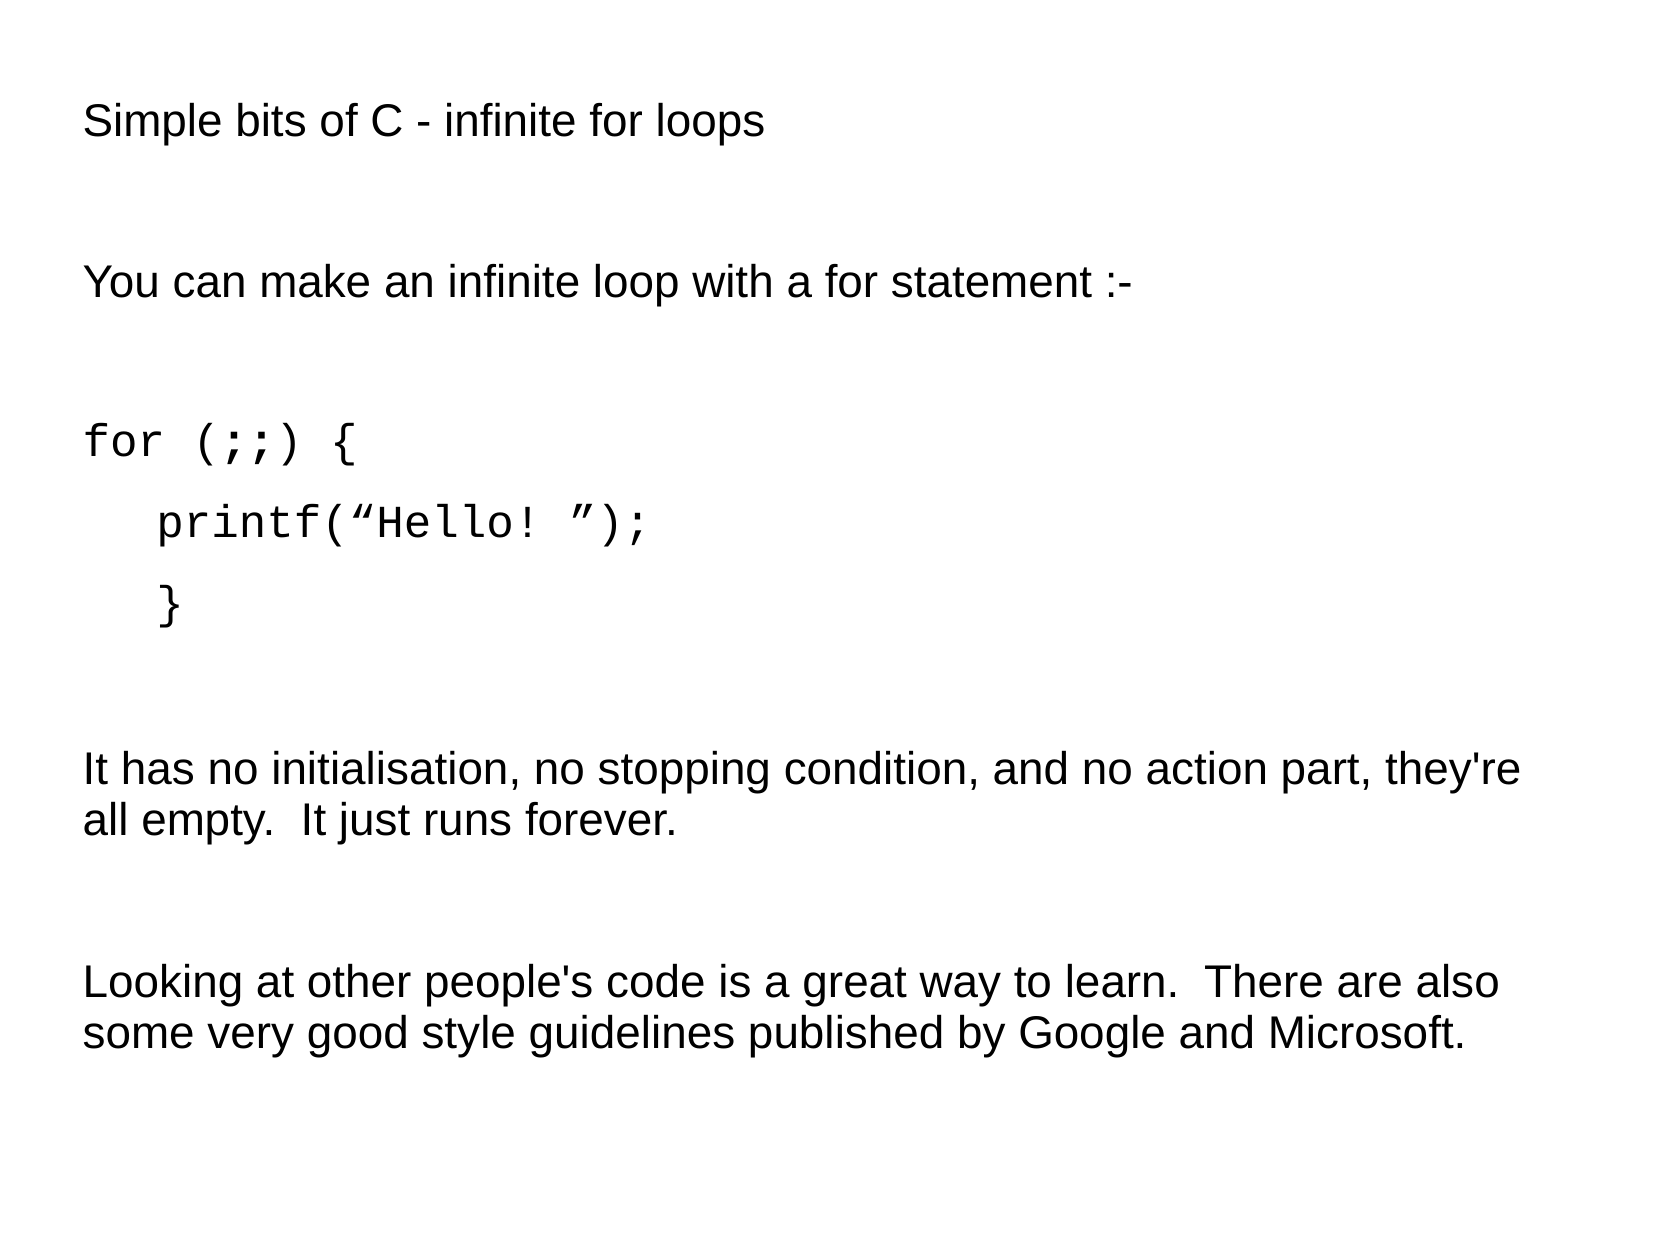

# Simple bits of C - infinite for loops
You can make an infinite loop with a for statement :-
for (;;) {
 	printf(“Hello! ”);
 	}
It has no initialisation, no stopping condition, and no action part, they're all empty. It just runs forever.
Looking at other people's code is a great way to learn. There are also some very good style guidelines published by Google and Microsoft.